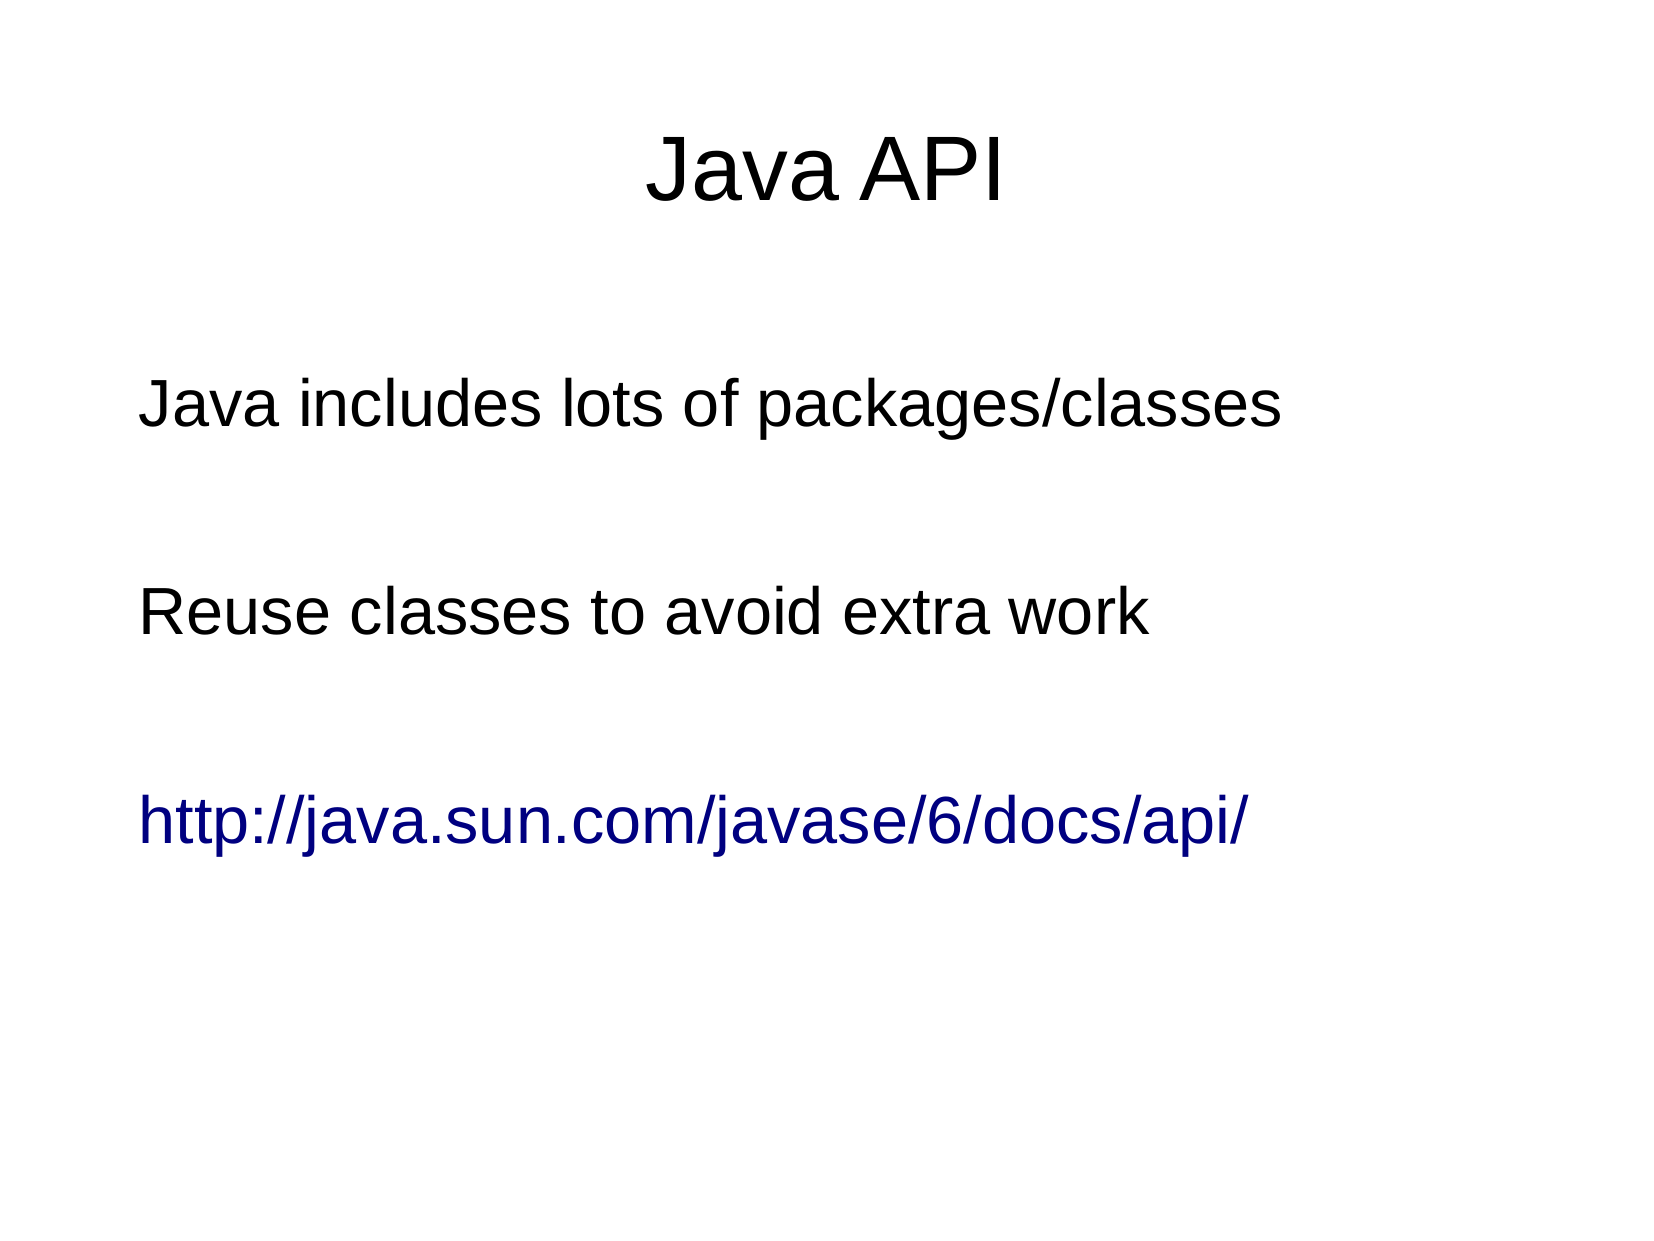

# Java API
Java includes lots of packages/classes
Reuse classes to avoid extra work
http://java.sun.com/javase/6/docs/api/